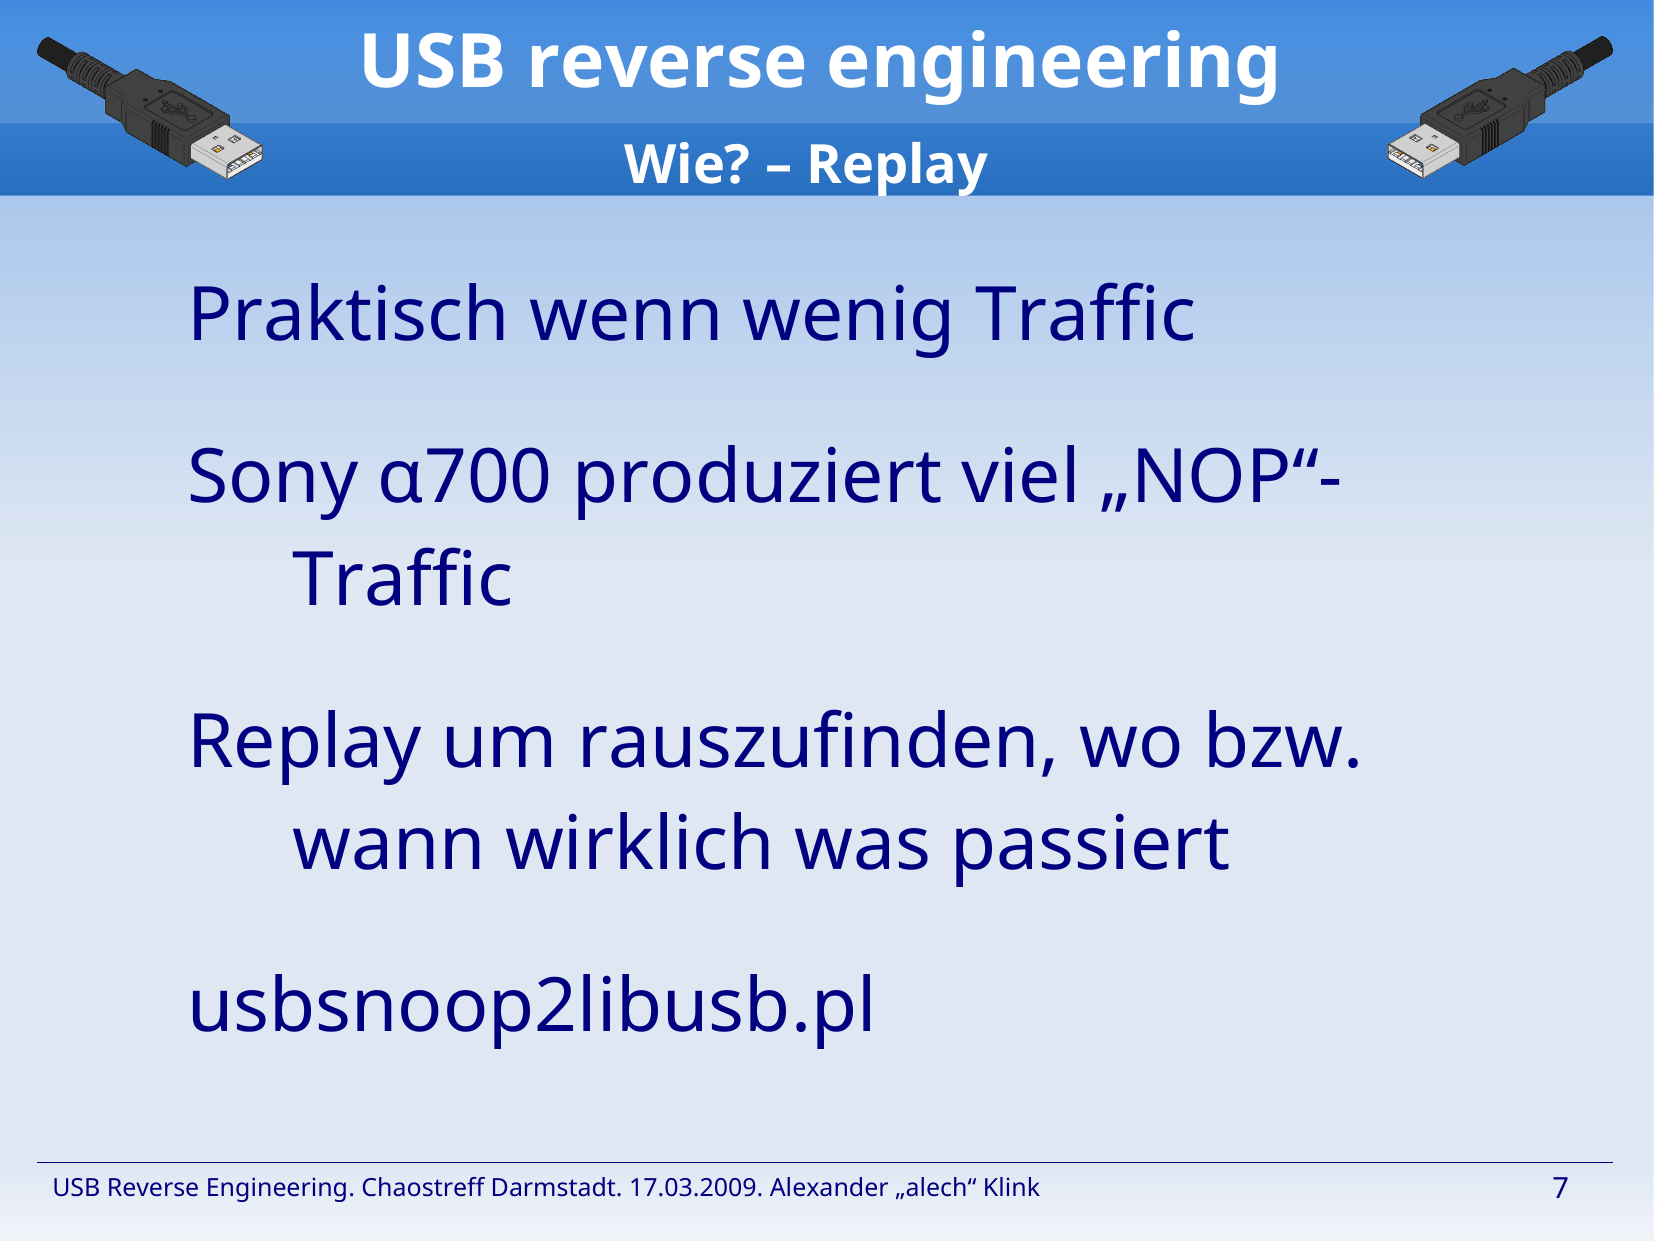

# USB reverse engineering
Wie? – Replay
Praktisch wenn wenig Traffic
Sony α700 produziert viel „NOP“-Traffic
Replay um rauszufinden, wo bzw. wann wirklich was passiert
usbsnoop2libusb.pl
USB Reverse Engineering. Chaostreff Darmstadt. 17.03.2009. Alexander „alech“ Klink